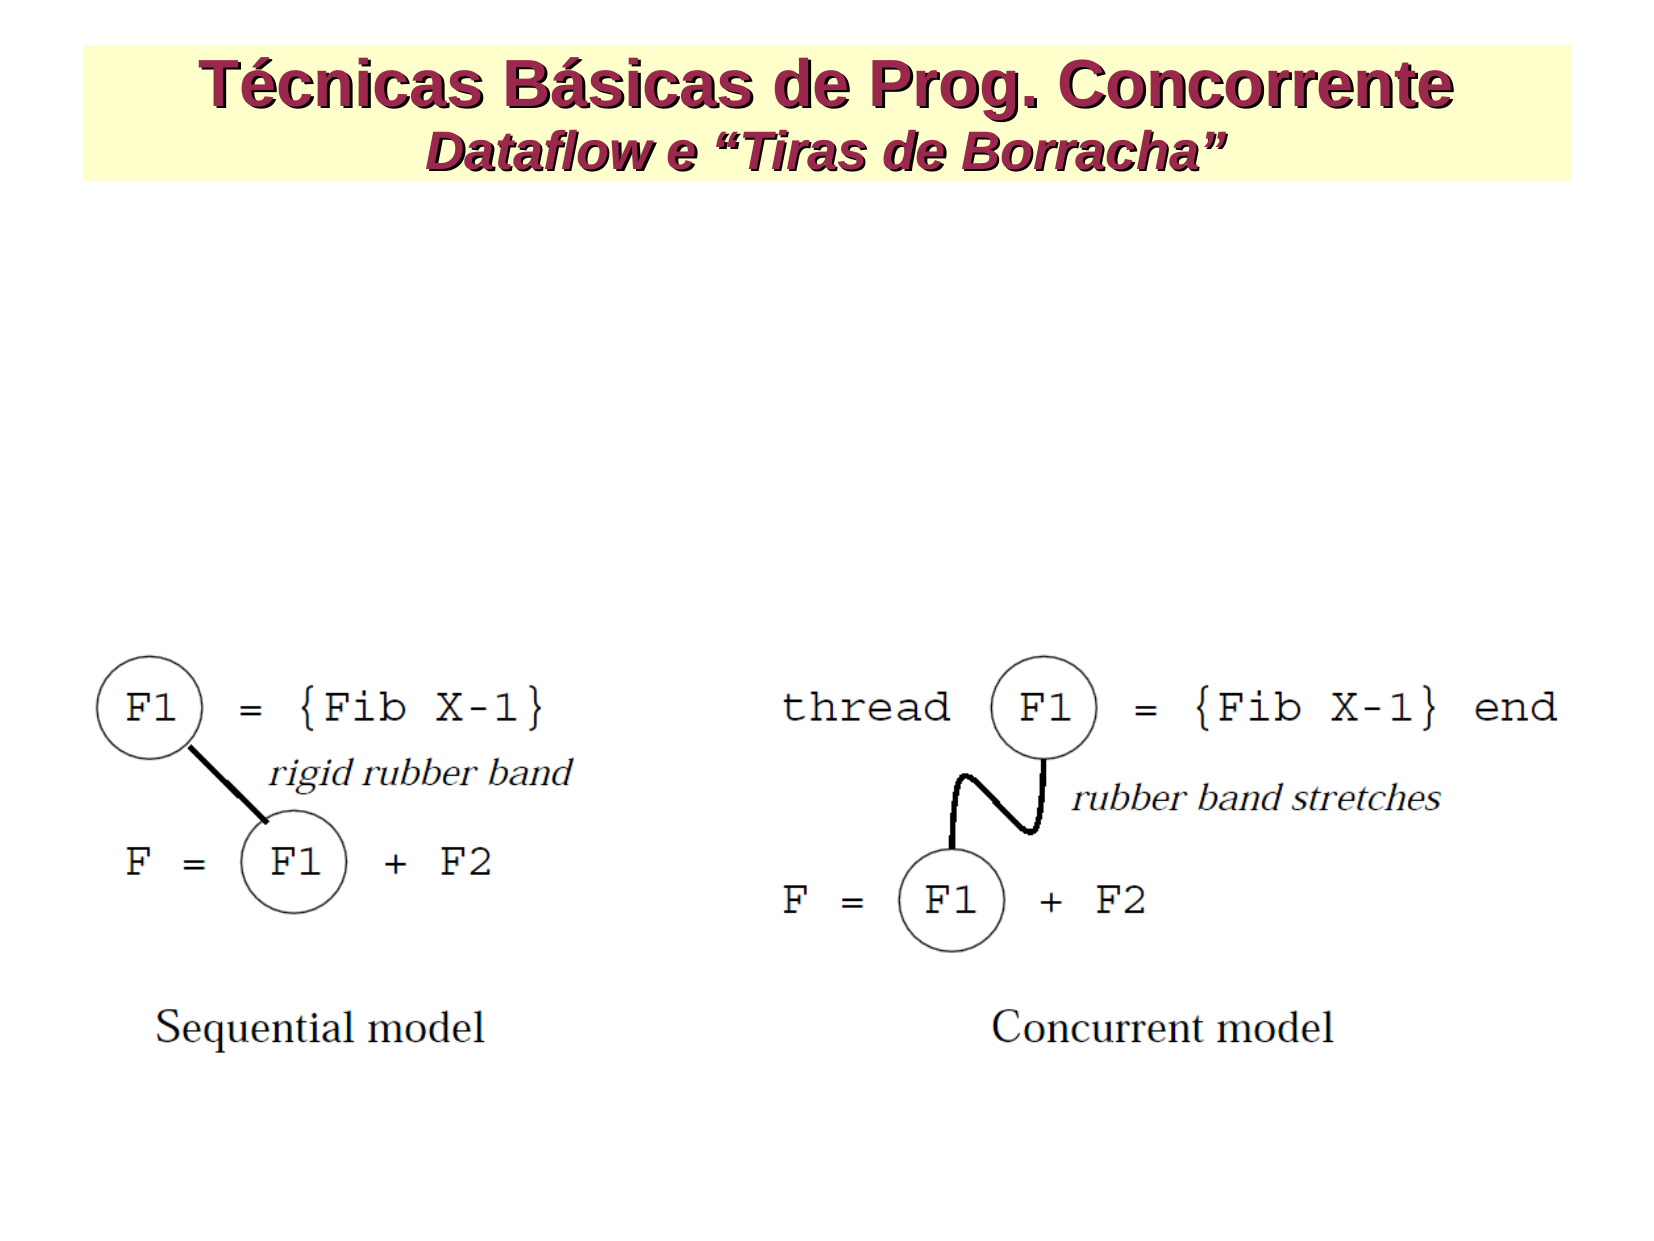

# Técnicas Básicas de Prog. Concorrente Dataflow e “Tiras de Borracha”